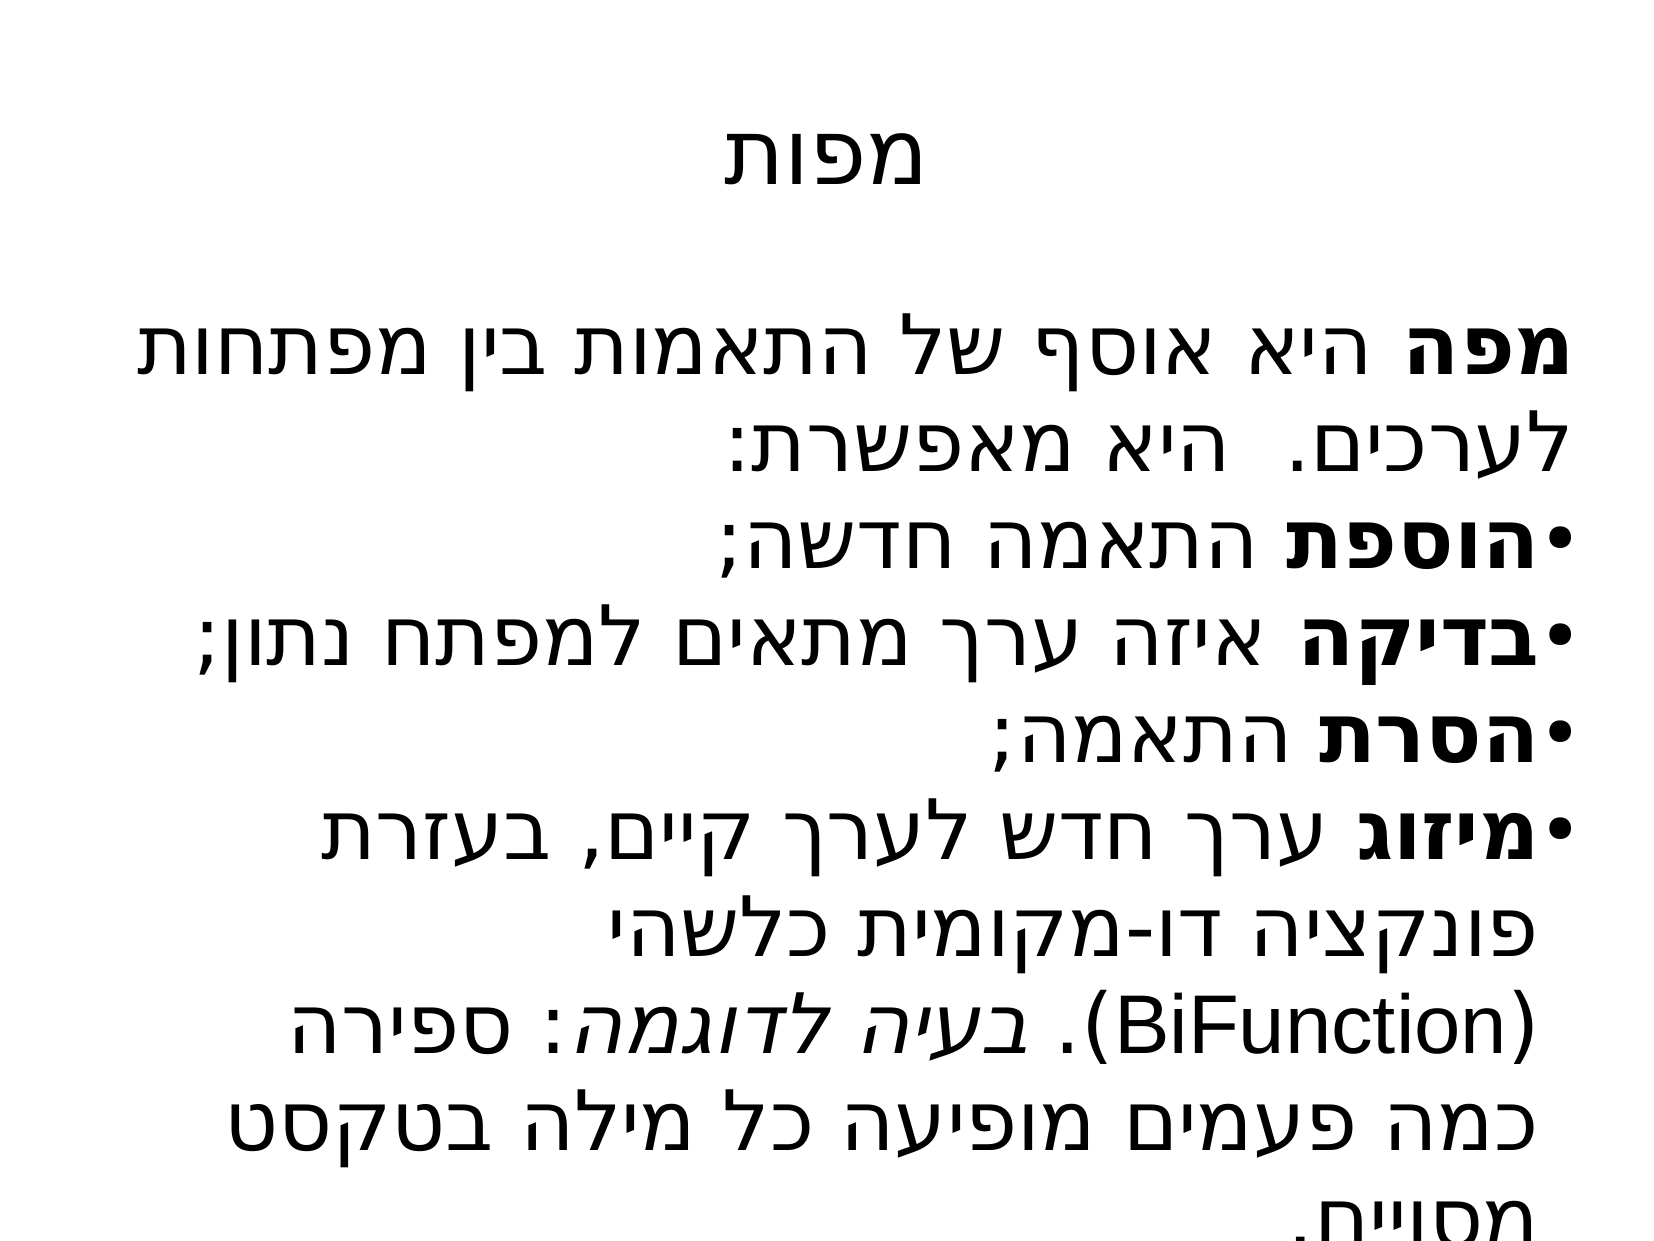

# מפות
מפה היא אוסף של התאמות בין מפתחות לערכים. היא מאפשרת:
הוספת התאמה חדשה;
בדיקה איזה ערך מתאים למפתח נתון;
הסרת התאמה;
מיזוג ערך חדש לערך קיים, בעזרת פונקציה דו-מקומית כלשהי (BiFunction). בעיה לדוגמה: ספירה כמה פעמים מופיעה כל מילה בטקסט מסויים.